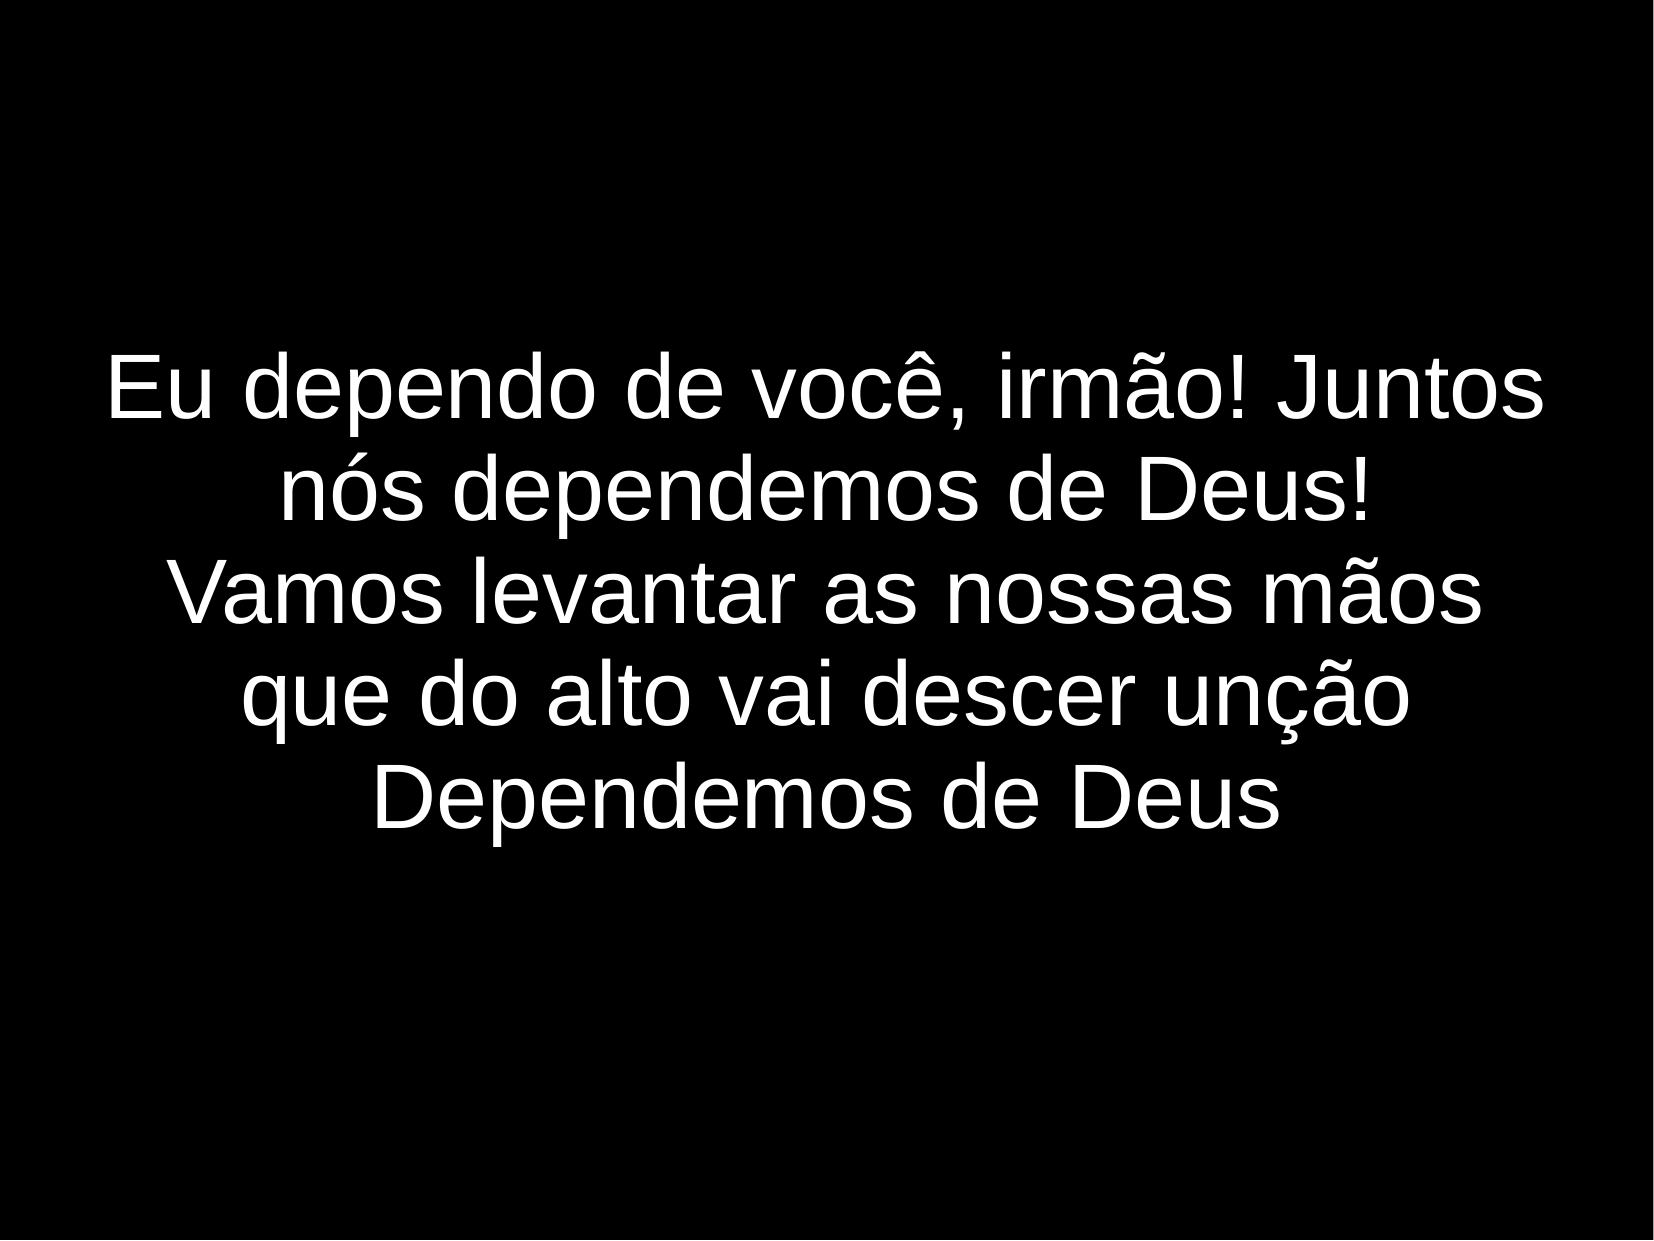

# Eu dependo de você, irmão! Juntos nós dependemos de Deus!
Vamos levantar as nossas mãos que do alto vai descer unção
Dependemos de Deus